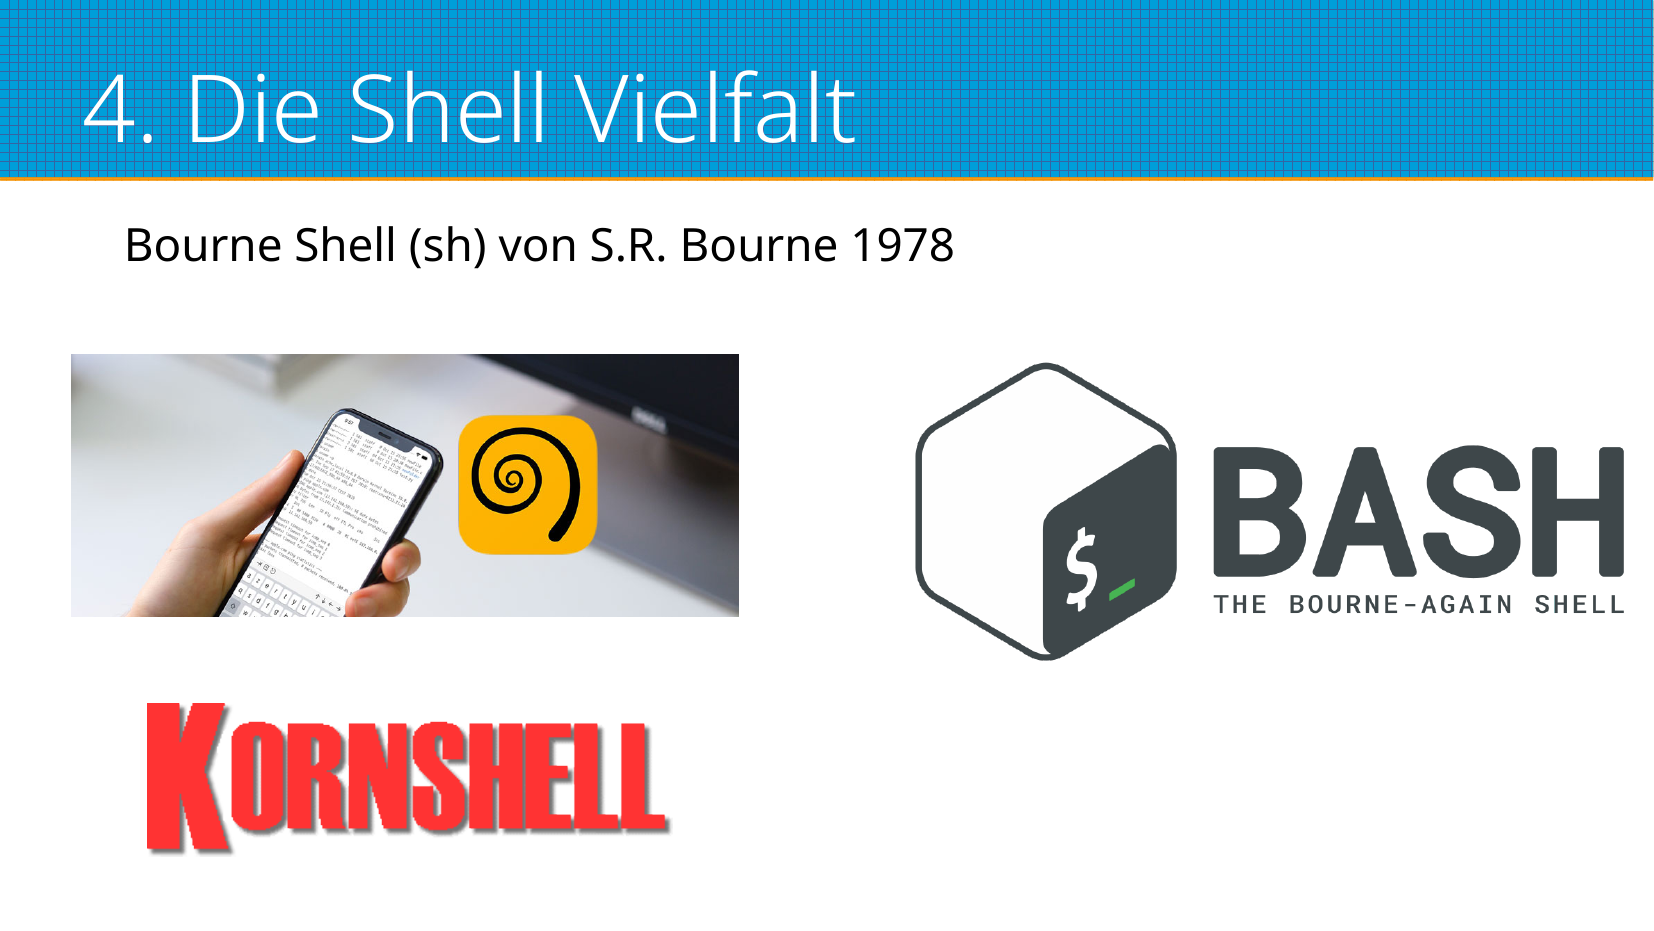

# 4. Die Shell Vielfalt
Bourne Shell (sh) von S.R. Bourne 1978